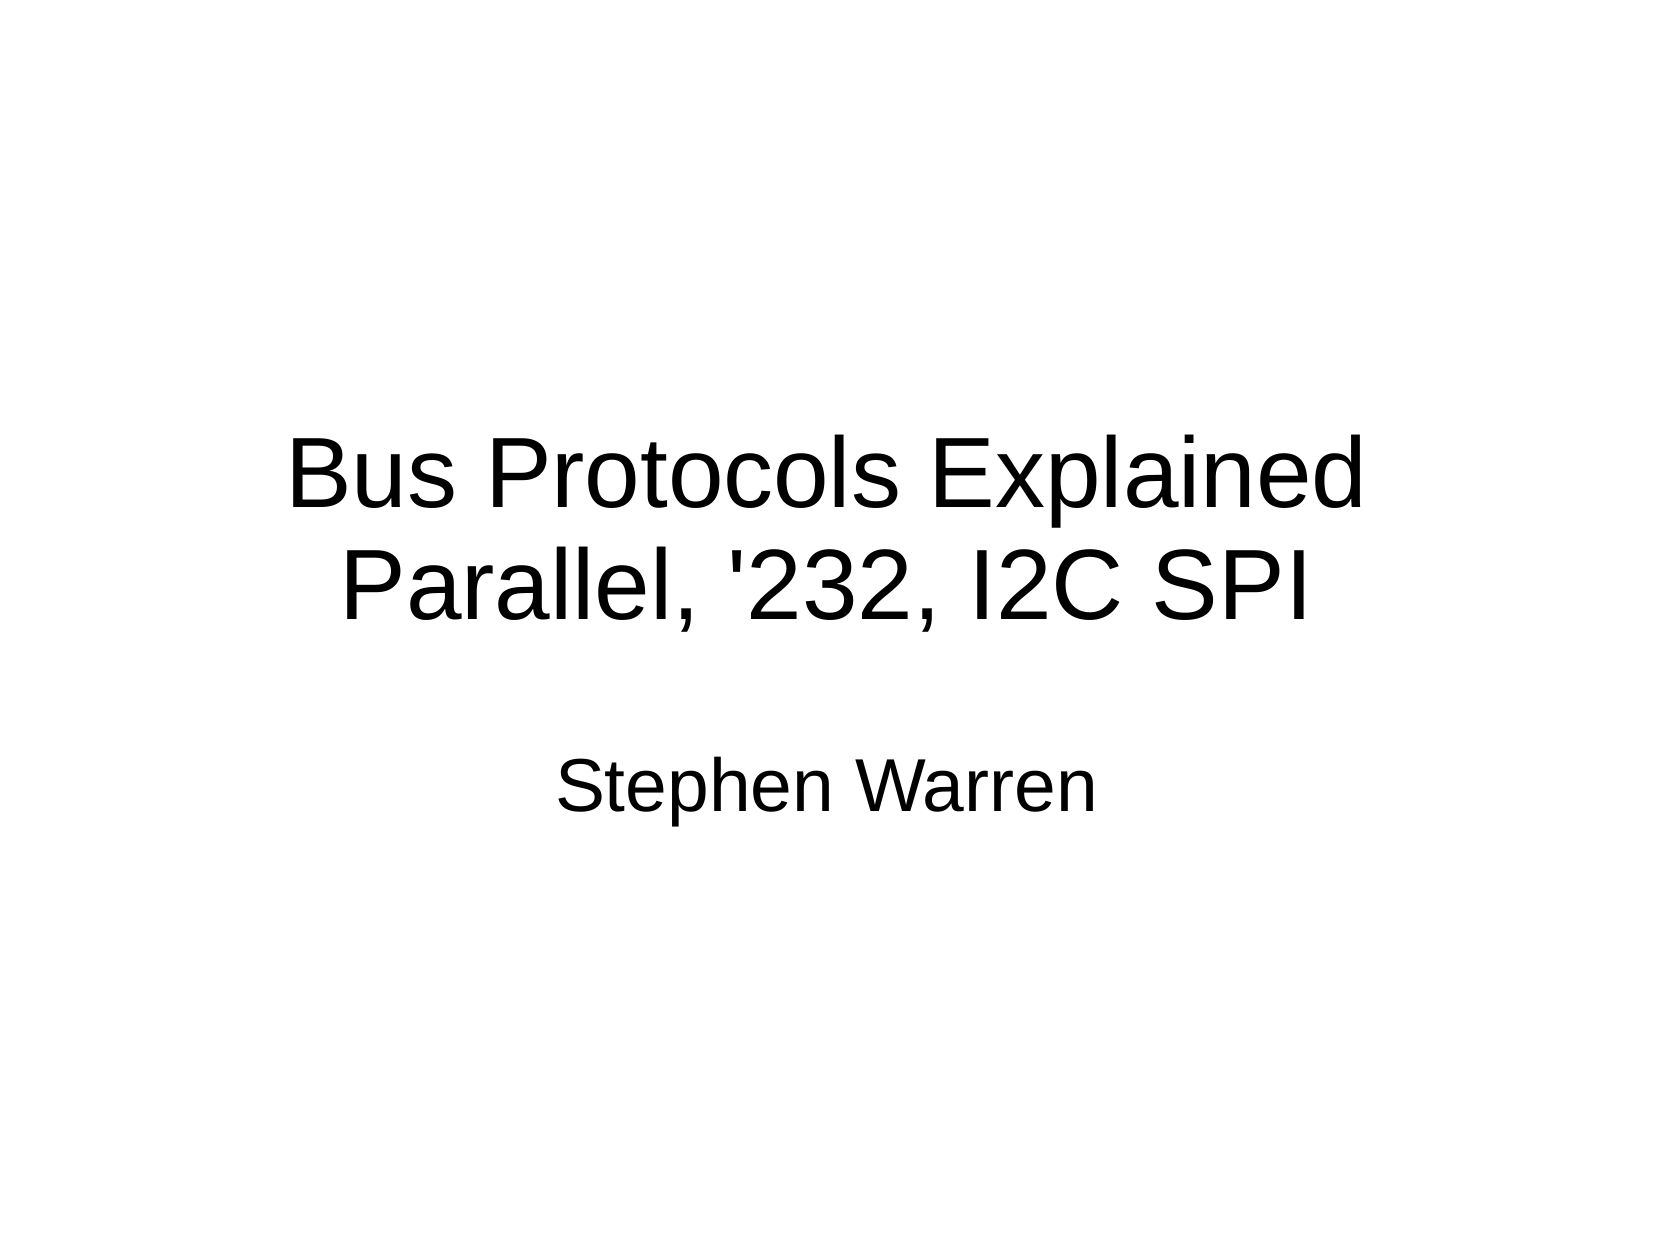

# Bus Protocols Explained Parallel, '232, I2C SPI Stephen Warren